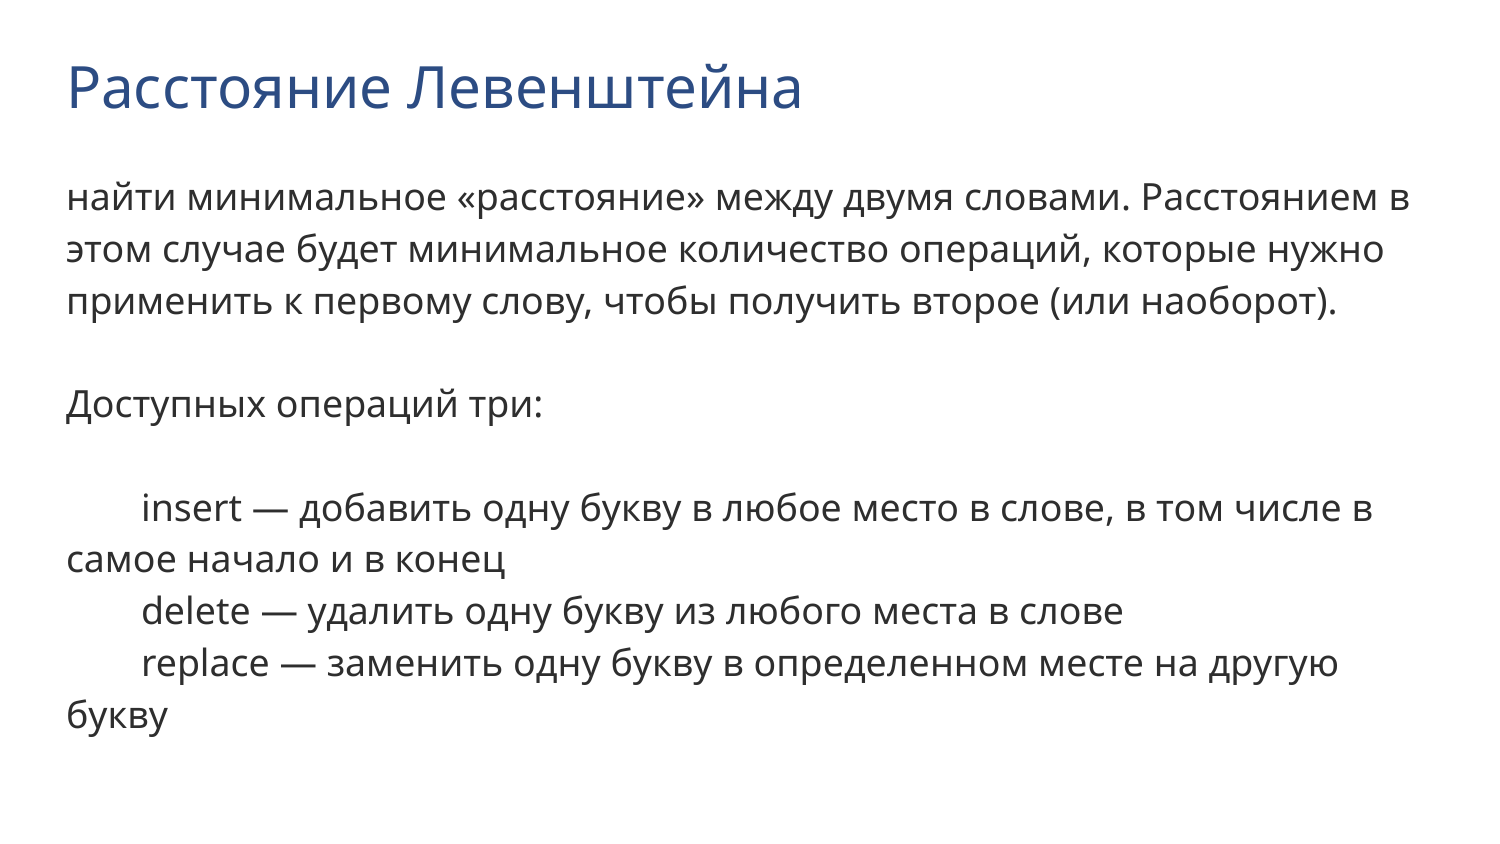

# Расстояние Левенштейна
найти минимальное «расстояние» между двумя словами. Расстоянием в этом случае будет минимальное количество операций, которые нужно применить к первому слову, чтобы получить второе (или наоборот).
Доступных операций три:
	insert — добавить одну букву в любое место в слове, в том числе в самое начало и в конец
	delete — удалить одну букву из любого места в слове
	replace — заменить одну букву в определенном месте на другую букву